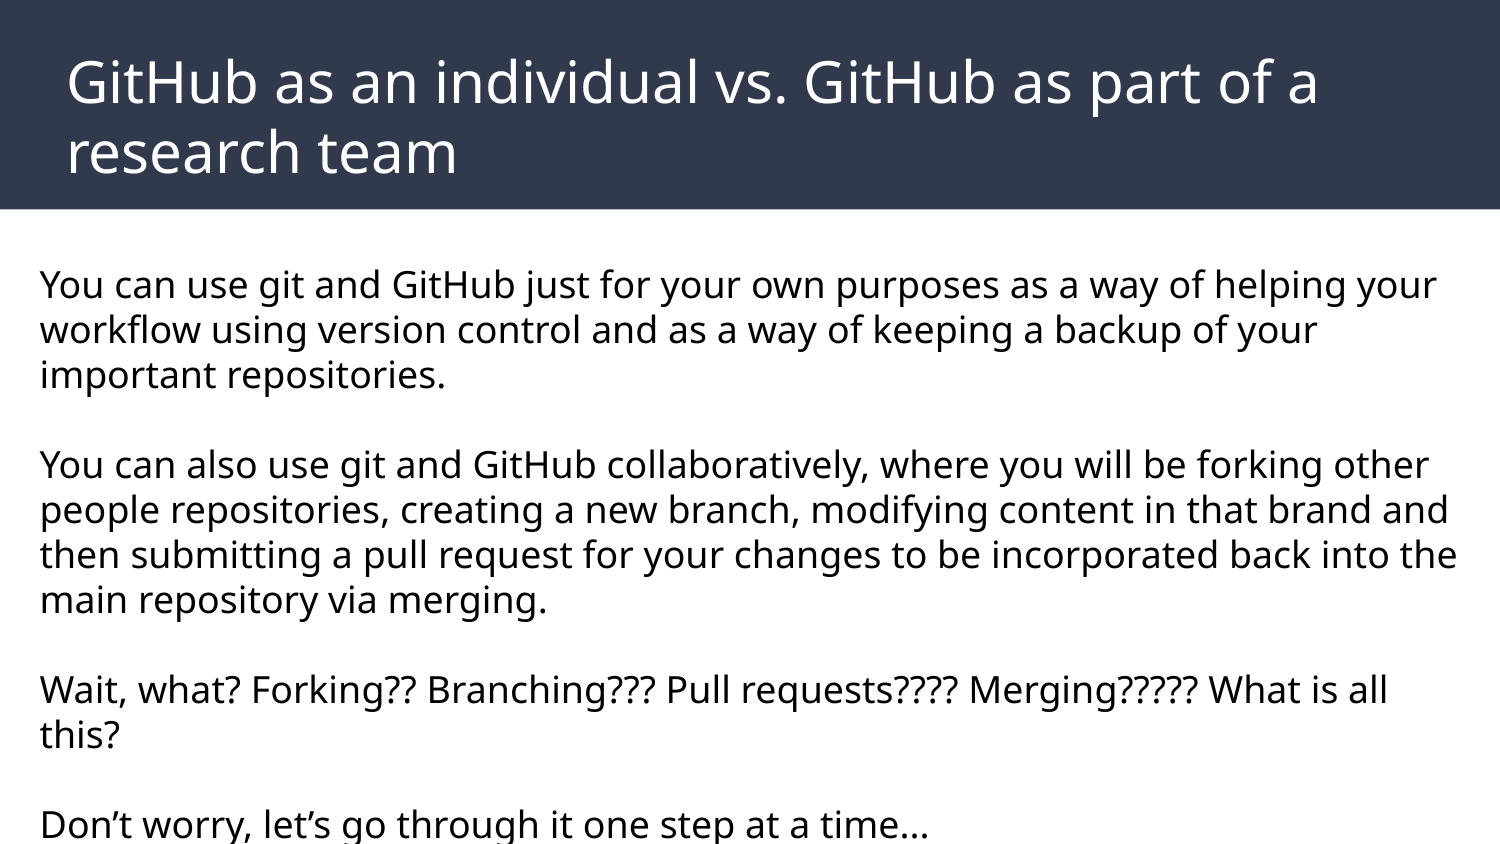

# GitHub as an individual vs. GitHub as part of a research team
You can use git and GitHub just for your own purposes as a way of helping your workflow using version control and as a way of keeping a backup of your important repositories.
You can also use git and GitHub collaboratively, where you will be forking other people repositories, creating a new branch, modifying content in that brand and then submitting a pull request for your changes to be incorporated back into the main repository via merging.
Wait, what? Forking?? Branching??? Pull requests???? Merging????? What is all this?
Don’t worry, let’s go through it one step at a time...